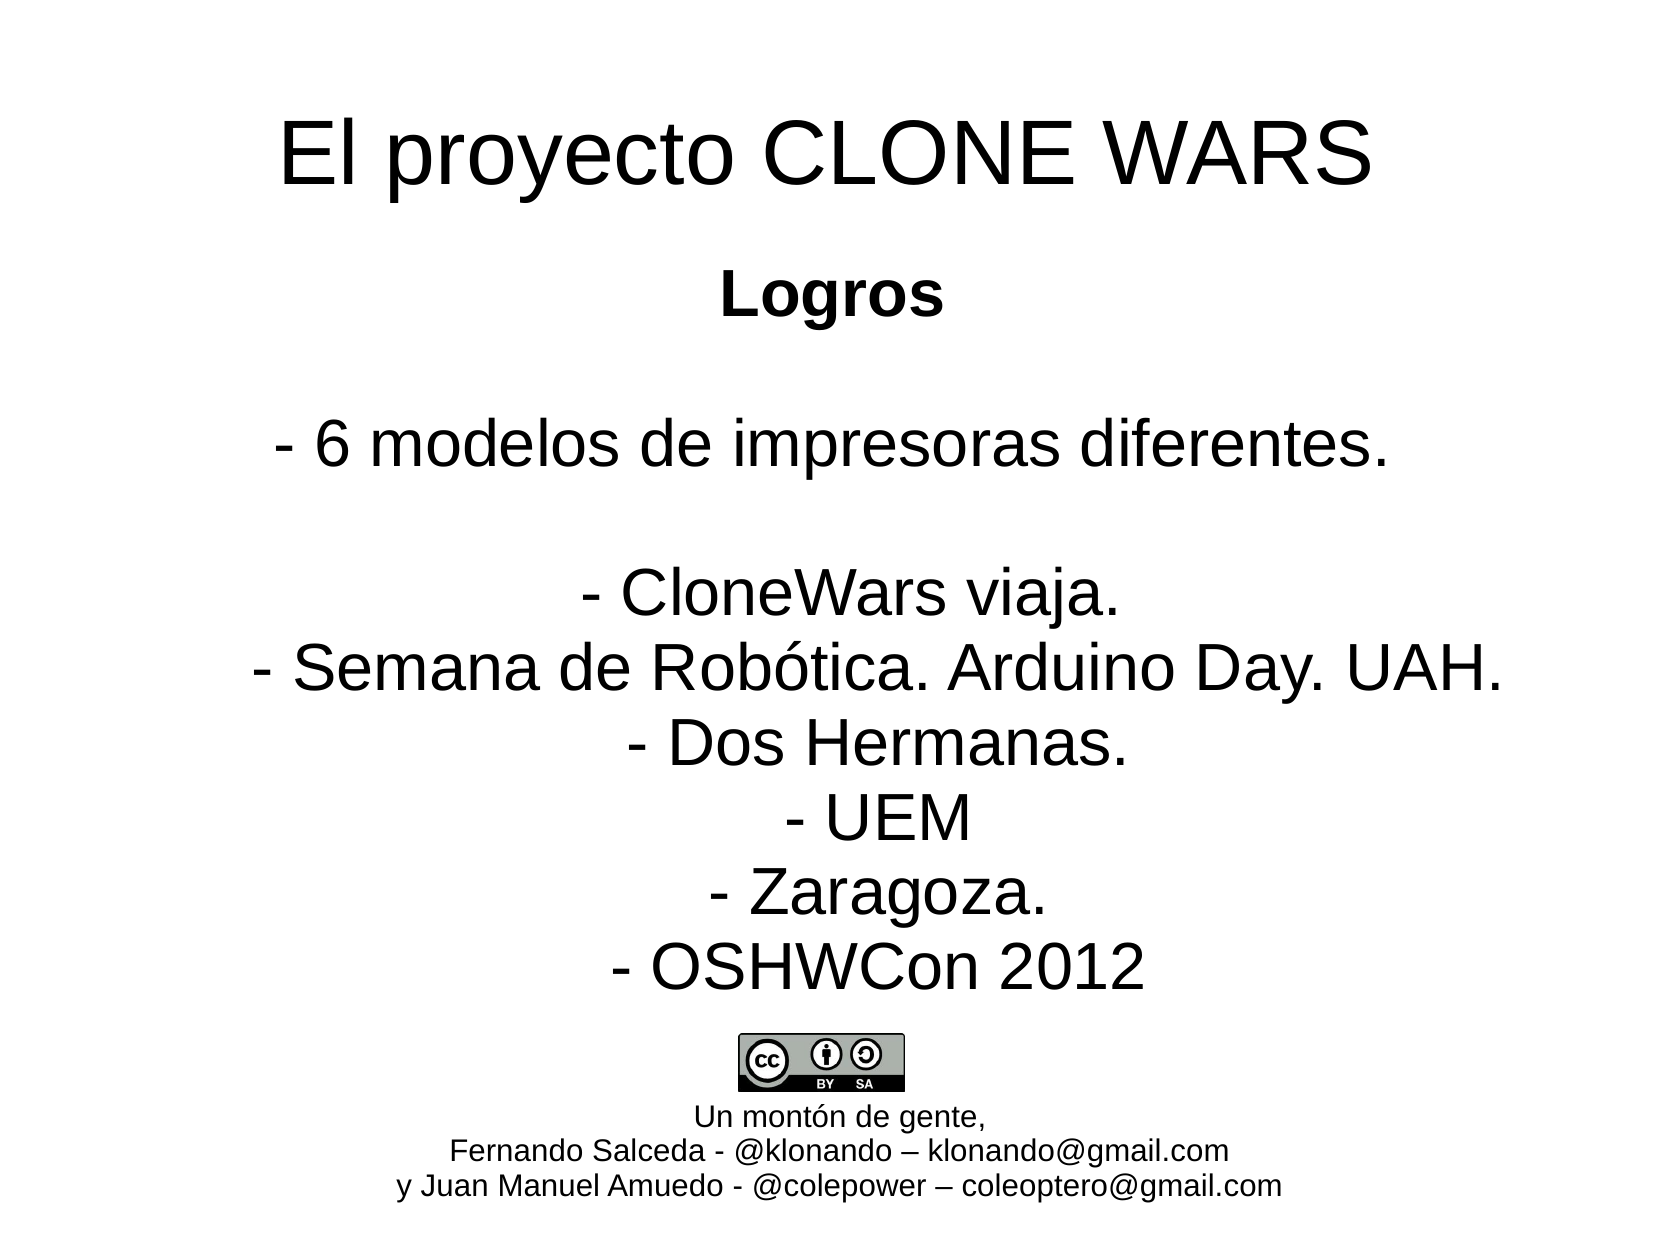

# El proyecto CLONE WARS
Logros
- 6 modelos de impresoras diferentes.
 - CloneWars viaja.
 - Semana de Robótica. Arduino Day. UAH.
 - Dos Hermanas.
 - UEM
 - Zaragoza.
 - OSHWCon 2012
Un montón de gente,
Fernando Salceda - @klonando – klonando@gmail.com
y Juan Manuel Amuedo - @colepower – coleoptero@gmail.com